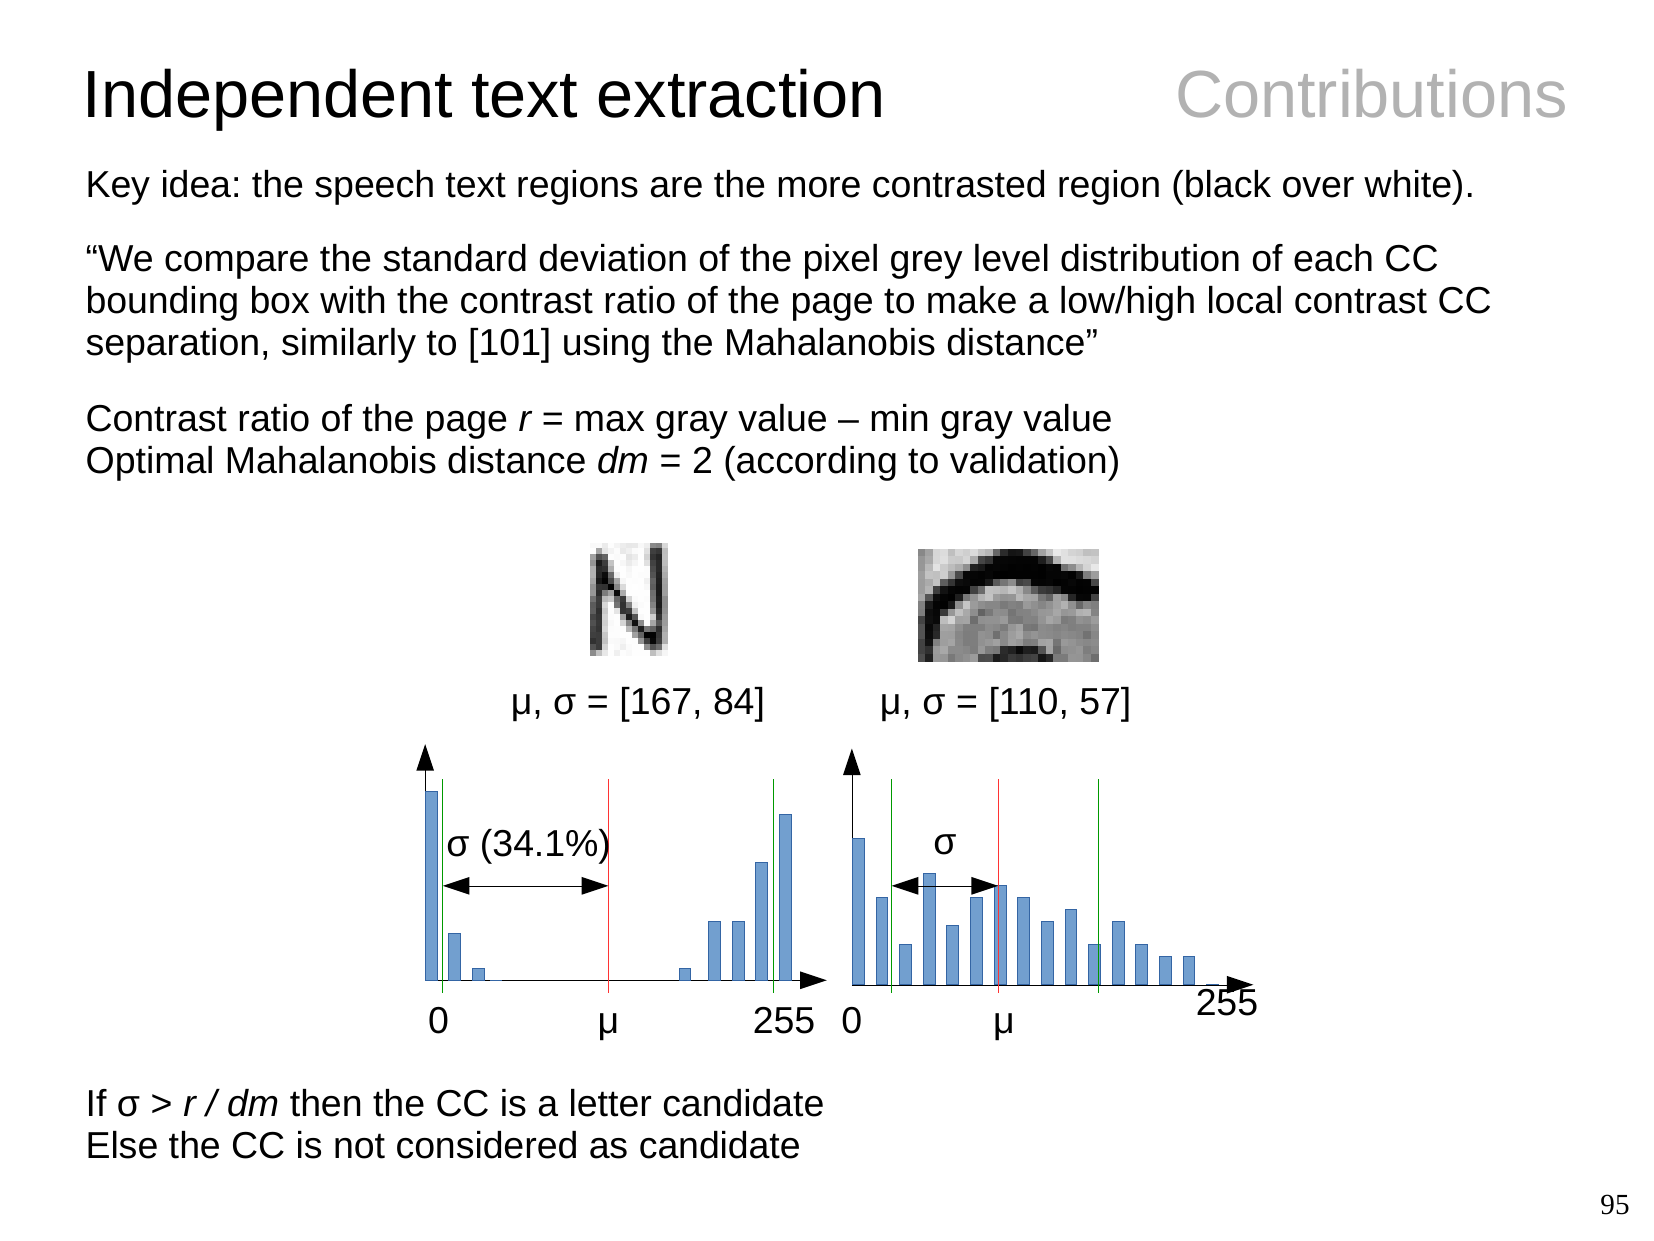

# Independent text extraction
Key idea: the speech text regions are the more contrasted region (black over white).
“We compare the standard deviation of the pixel grey level distribution of each CC bounding box with the contrast ratio of the page to make a low/high local contrast CC separation, similarly to [101] using the Mahalanobis distance”
Contrast ratio of the page r = max gray value – min gray value
Optimal Mahalanobis distance dm = 2 (according to validation)
μ, σ = [167, 84] 		μ, σ = [110, 57]
σ
σ (34.1%)
255
0
μ
255
0
μ
If σ > r / dm then the CC is a letter candidate
Else the CC is not considered as candidate
95